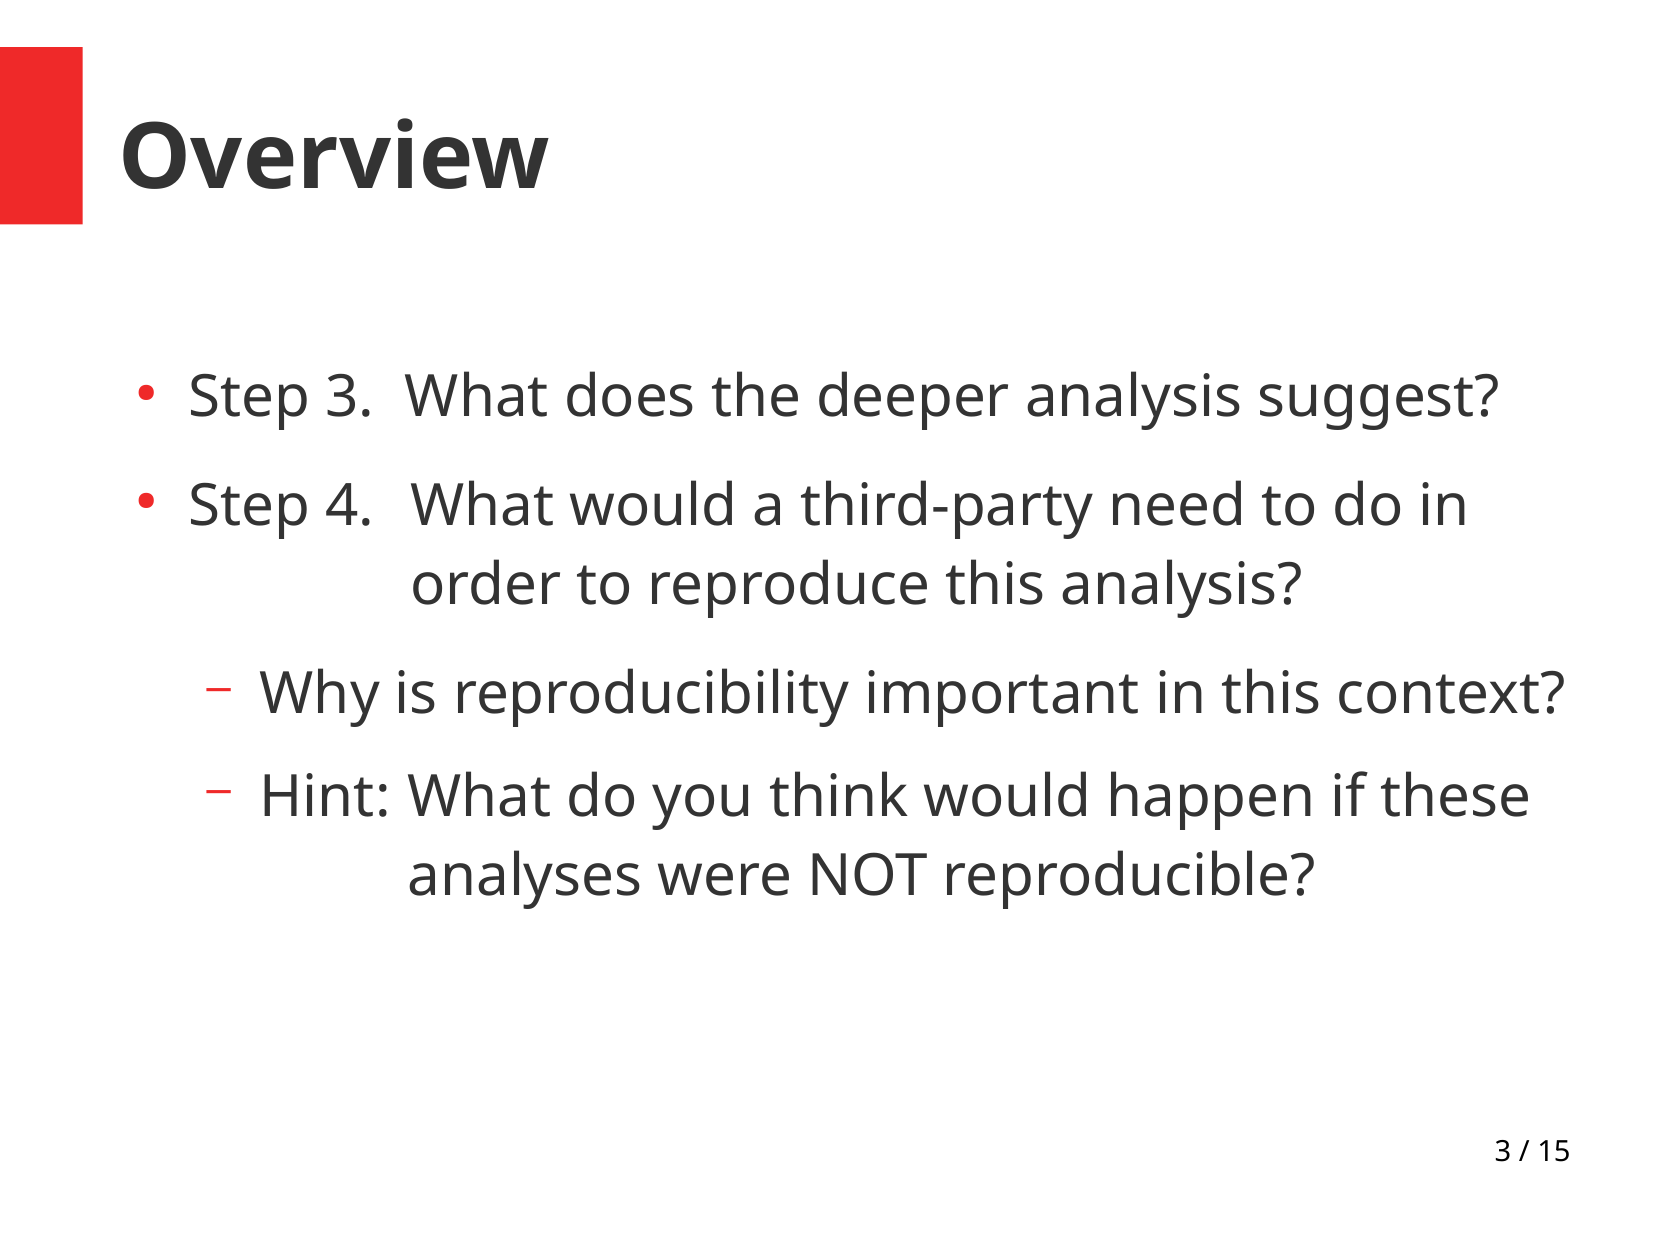

# Overview
Step 3. What does the deeper analysis suggest?
Step 4.	What would a third-party need to do in
			order to reproduce this analysis?
Why is reproducibility important in this context?
Hint:	What do you think would happen if these
		analyses were NOT reproducible?
3